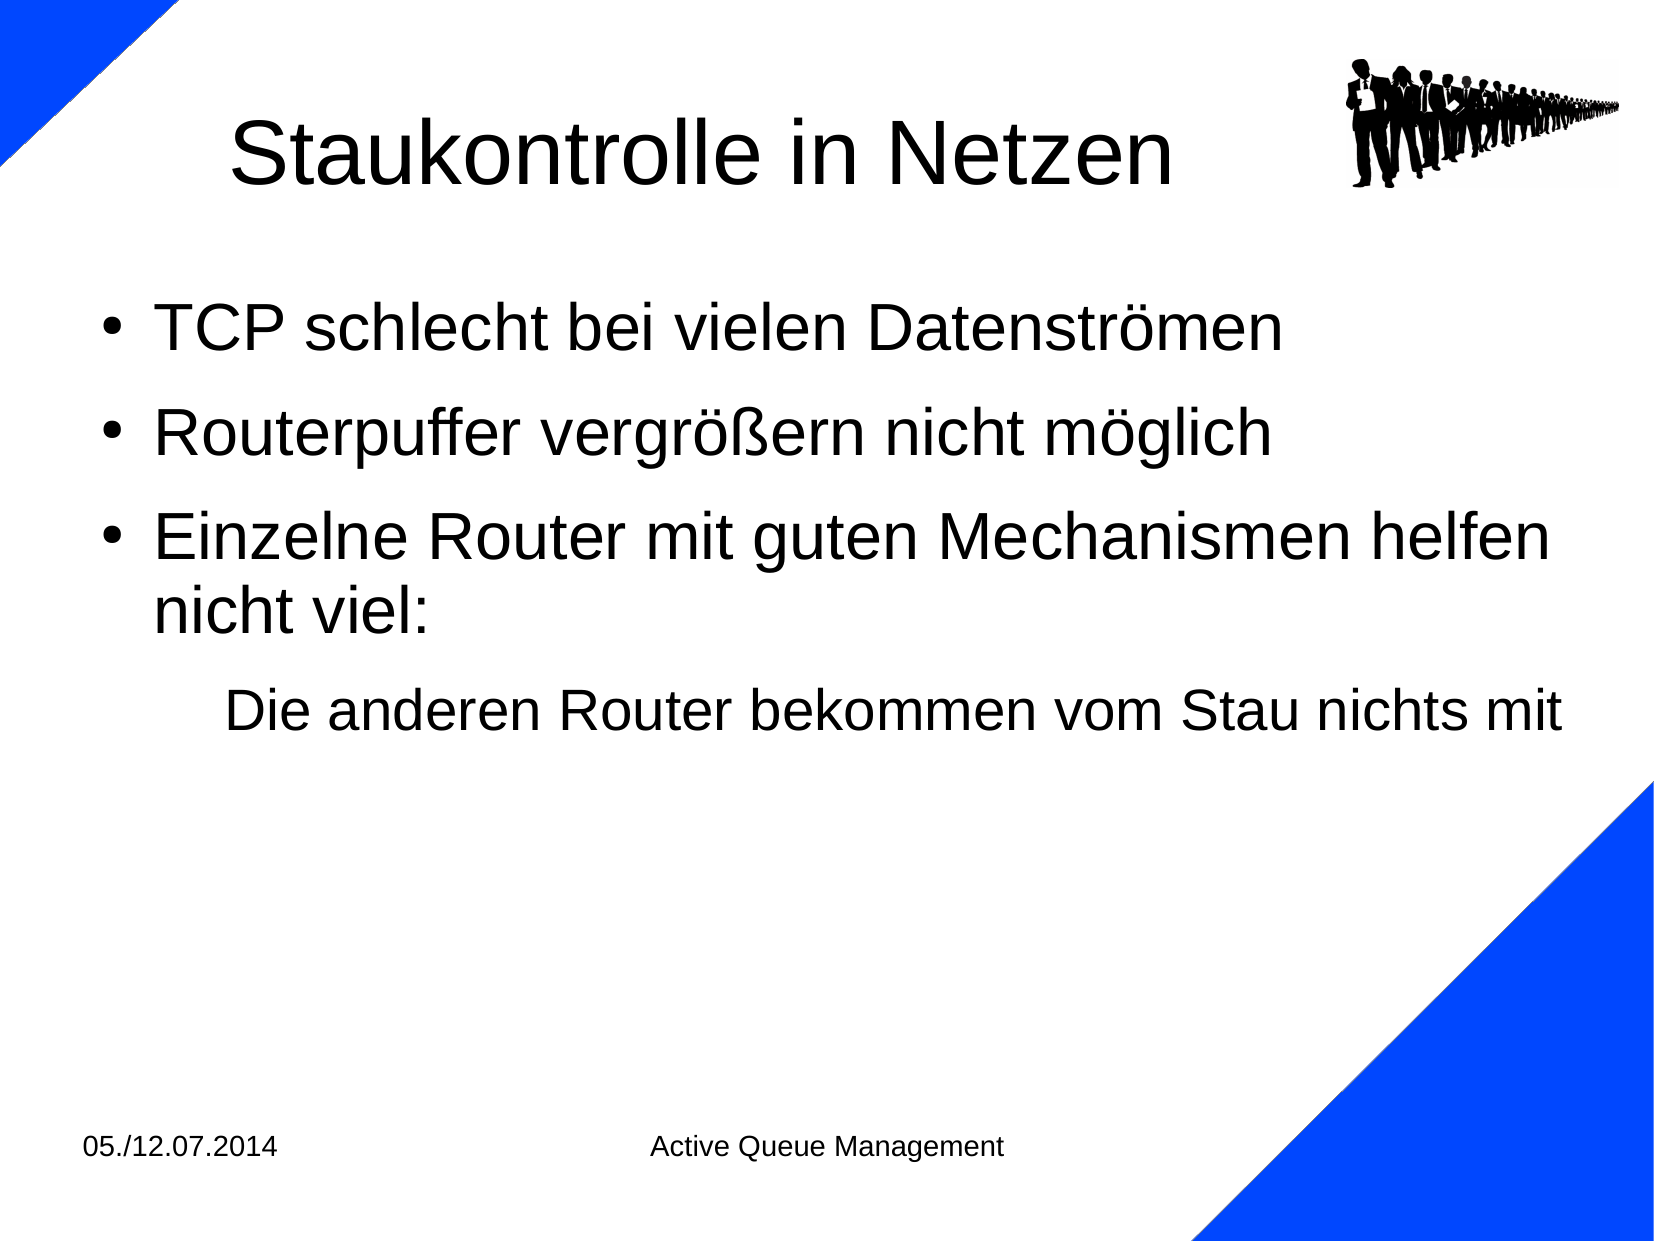

# Staukontrolle in Netzen
TCP schlecht bei vielen Datenströmen
Routerpuffer vergrößern nicht möglich
Einzelne Router mit guten Mechanismen helfen nicht viel:
Die anderen Router bekommen vom Stau nichts mit
05.07.2014/12.07.2014
Active Queue Management